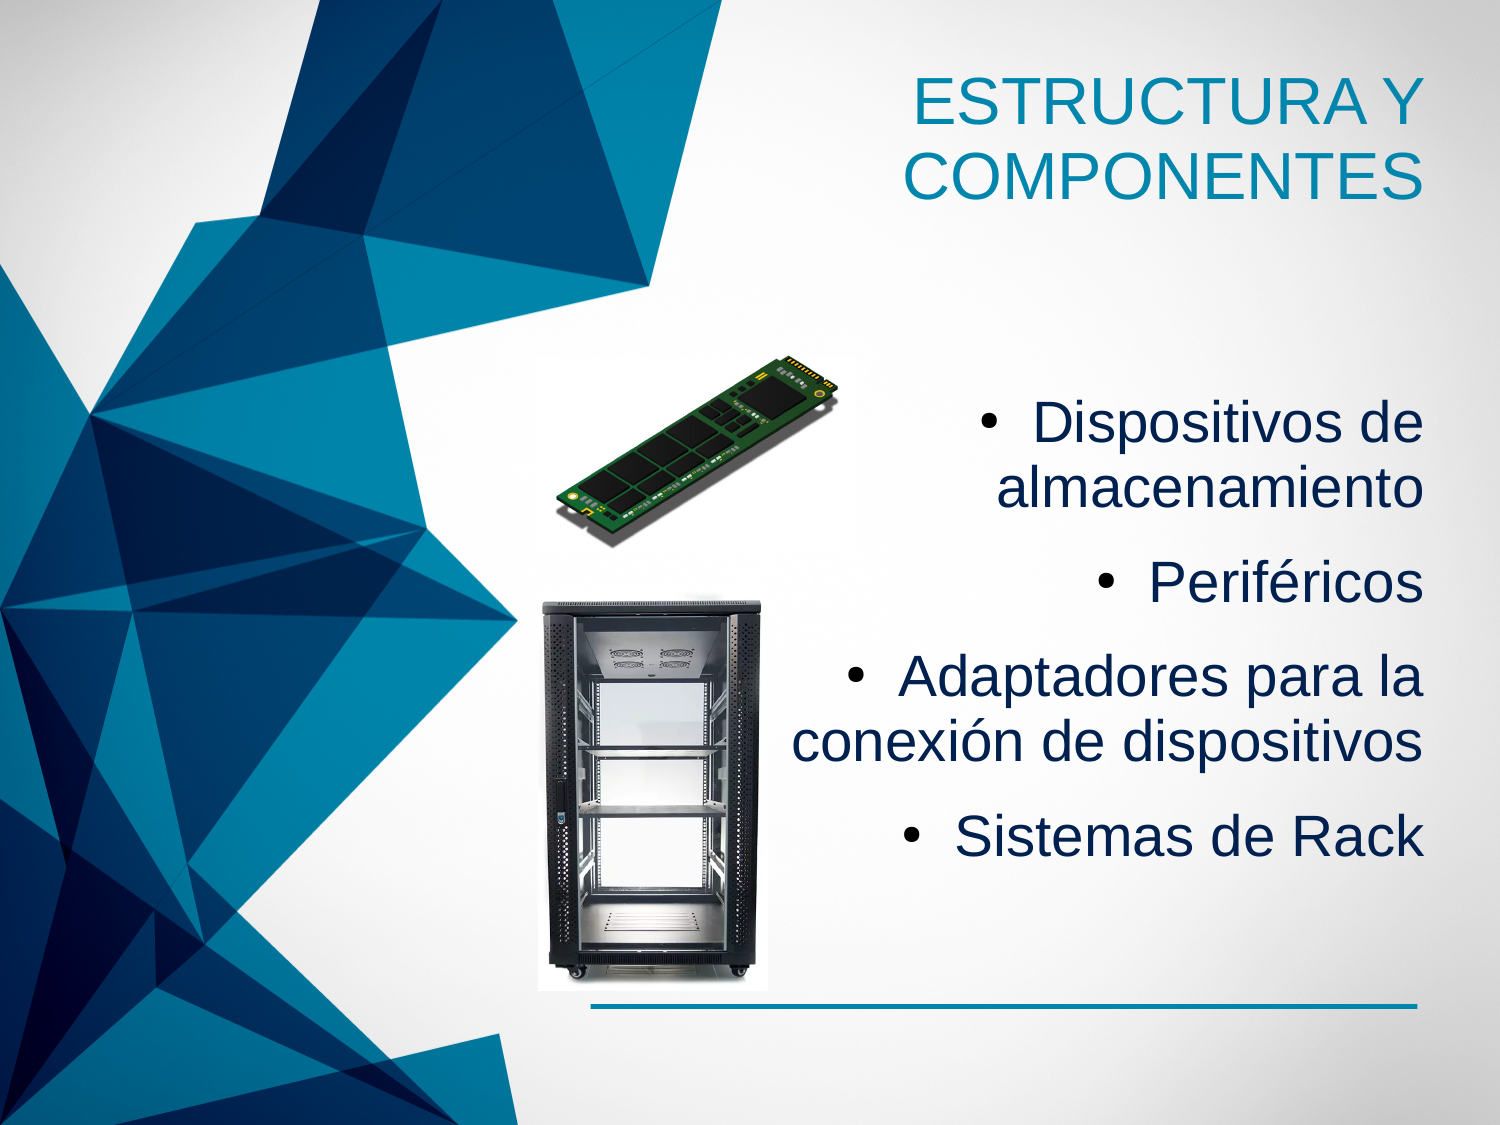

# ESTRUCTURA Y COMPONENTES
Dispositivos de almacenamiento
Periféricos
Adaptadores para la conexión de dispositivos
Sistemas de Rack